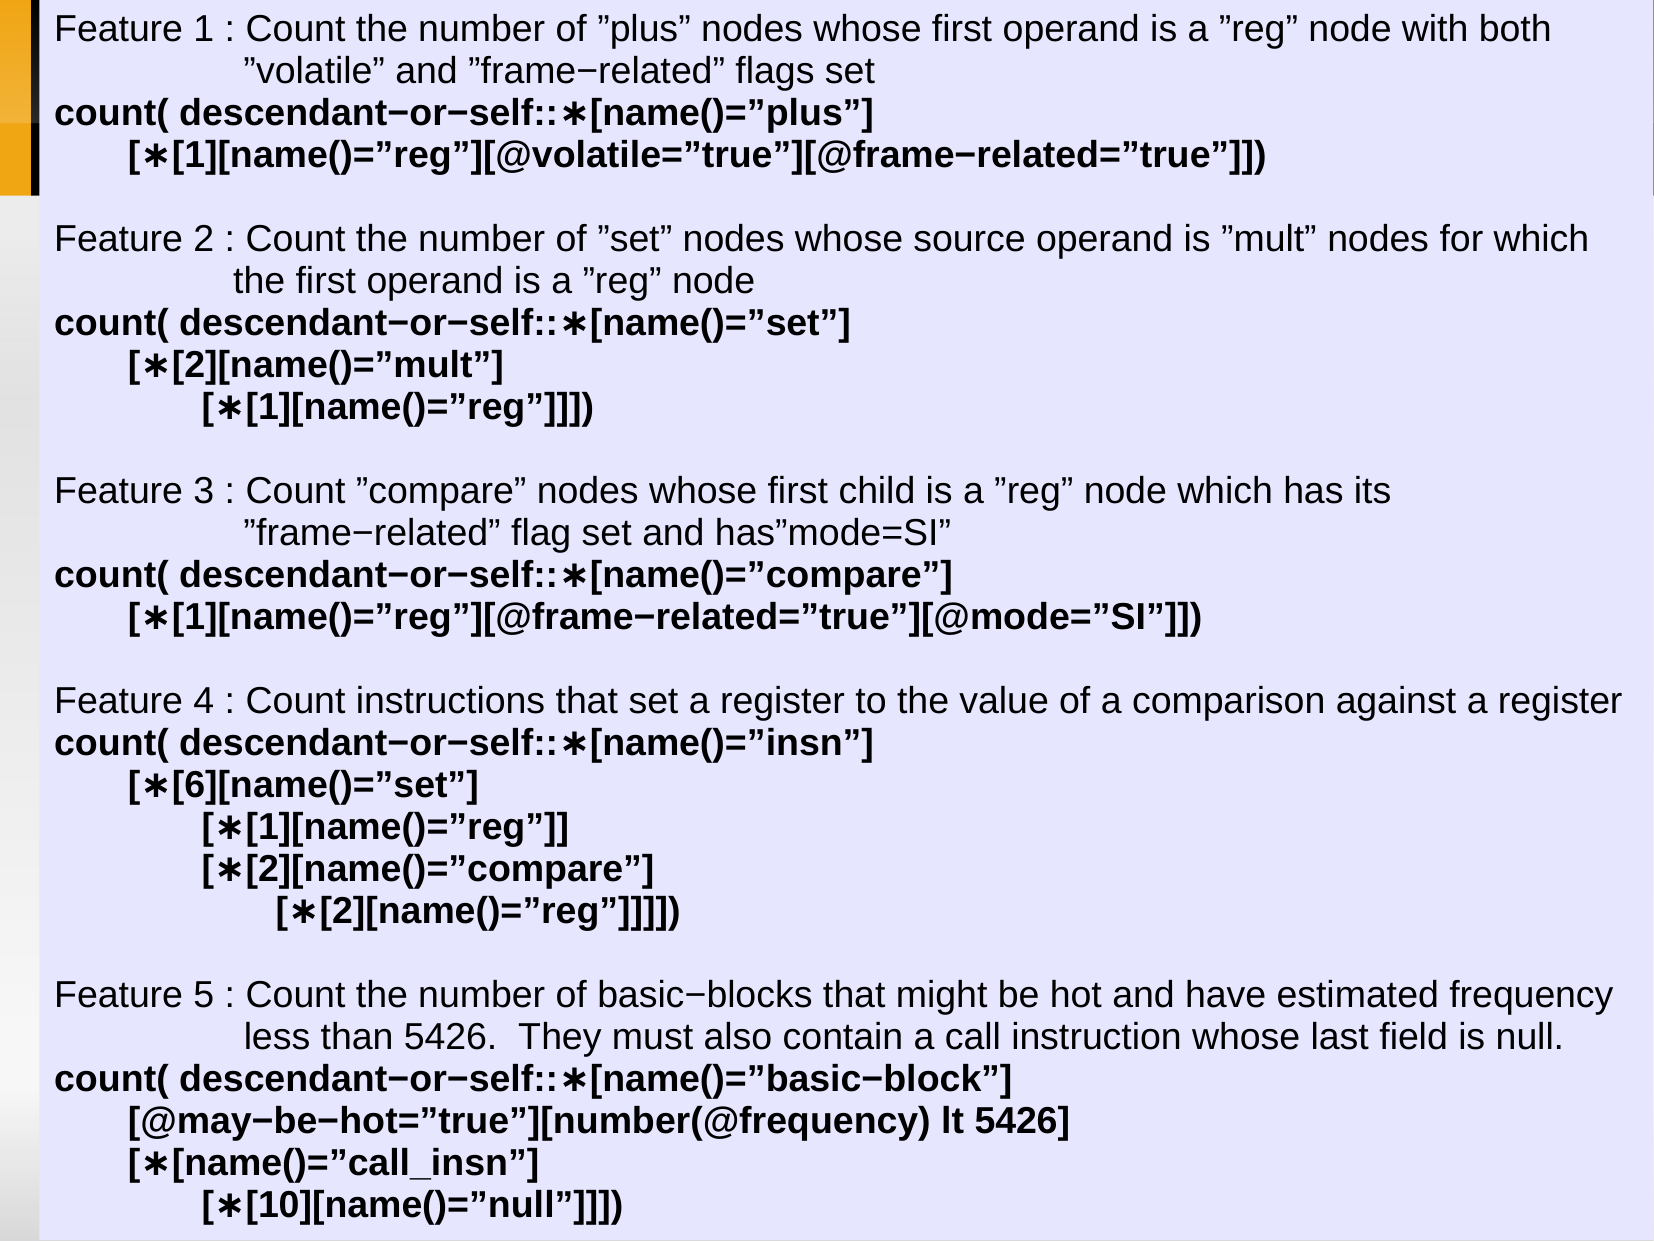

Feature 1 : Count the number of ”plus” nodes whose first operand is a ”reg” node with both
		 ”volatile” and ”frame−related” flags set
count( descendant−or−self::∗[name()=”plus”]
	[∗[1][name()=”reg”][@volatile=”true”][@frame−related=”true”]])
Feature 2 : Count the number of ”set” nodes whose source operand is ”mult” nodes for which
		 the first operand is a ”reg” node
count( descendant−or−self::∗[name()=”set”]
	[∗[2][name()=”mult”]
		[∗[1][name()=”reg”]]])
Feature 3 : Count ”compare” nodes whose first child is a ”reg” node which has its
		 ”frame−related” flag set and has”mode=SI”
count( descendant−or−self::∗[name()=”compare”]
	[∗[1][name()=”reg”][@frame−related=”true”][@mode=”SI”]])
Feature 4 : Count instructions that set a register to the value of a comparison against a register
count( descendant−or−self::∗[name()=”insn”]
	[∗[6][name()=”set”]
		[∗[1][name()=”reg”]]
		[∗[2][name()=”compare”]
			[∗[2][name()=”reg”]]]])
Feature 5 : Count the number of basic−blocks that might be hot and have estimated frequency
		 less than 5426. They must also contain a call instruction whose last field is null.
count( descendant−or−self::∗[name()=”basic−block”]
	[@may−be−hot=”true”][number(@frequency) lt 5426]
	[∗[name()=”call_insn”]
		[∗[10][name()=”null”]]])
# Results – GCC loop unrolling
Top features of the decision tree